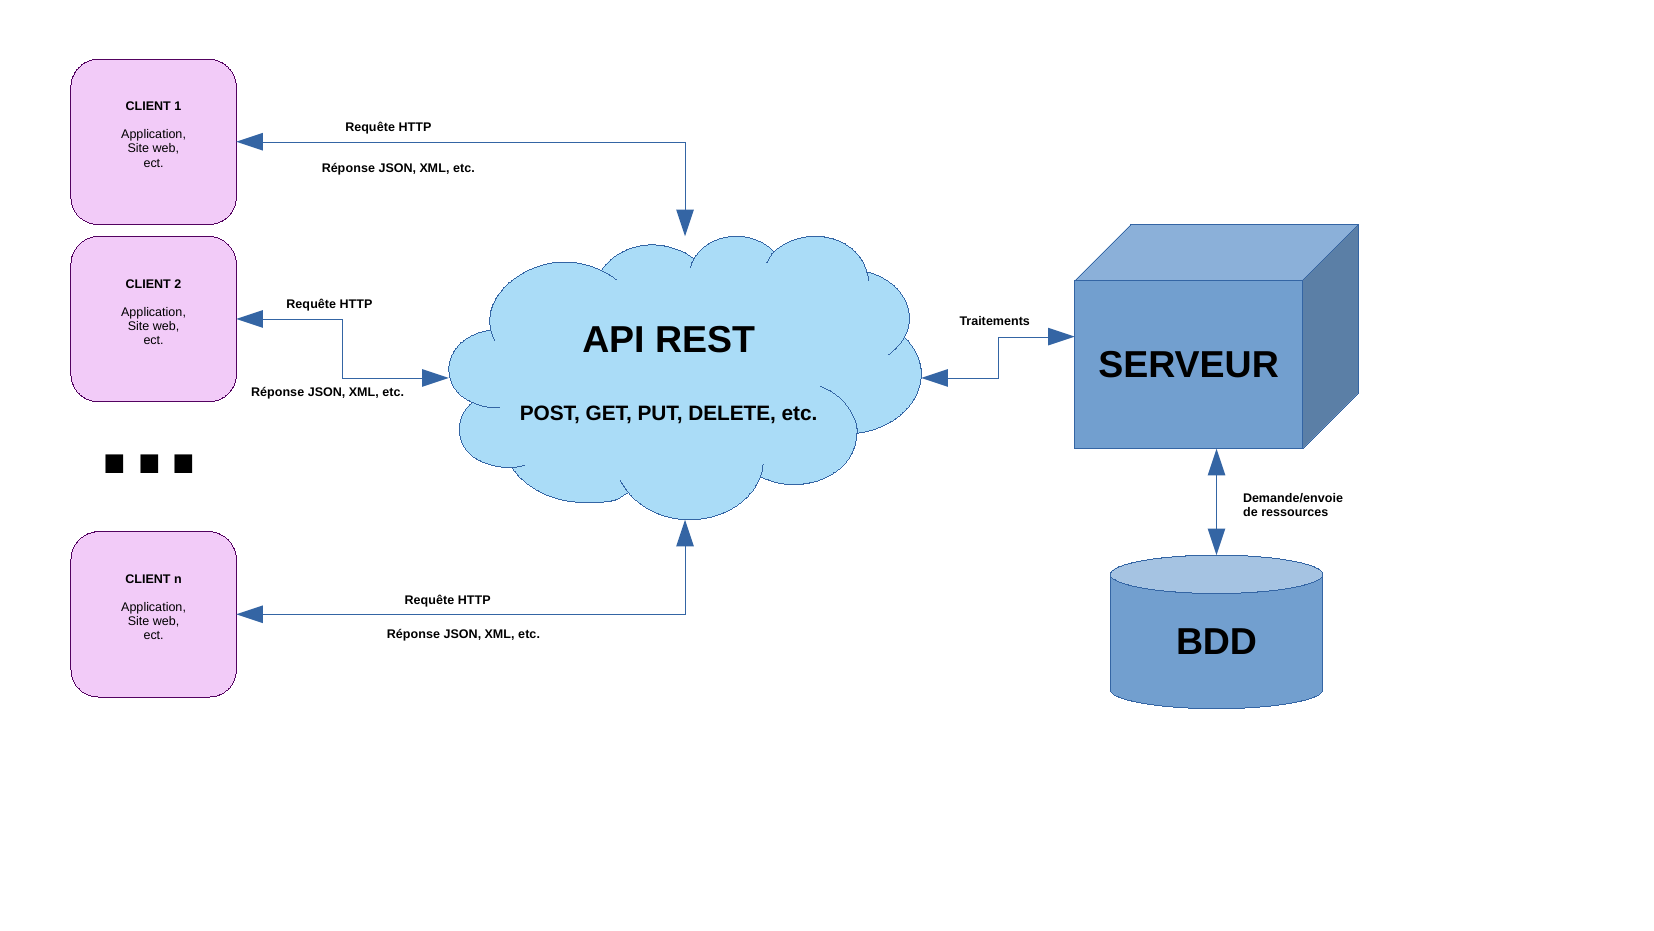

CLIENT 1
Application,
Site web,
ect.
Requête HTTP
Réponse JSON, XML, etc.
SERVEUR
API REST
POST, GET, PUT, DELETE, etc.
CLIENT 2
Application,
Site web,
ect.
Requête HTTP
Traitements
...
Réponse JSON, XML, etc.
Demande/envoie de ressources
CLIENT n
Application,
Site web,
ect.
BDD
Requête HTTP
Réponse JSON, XML, etc.